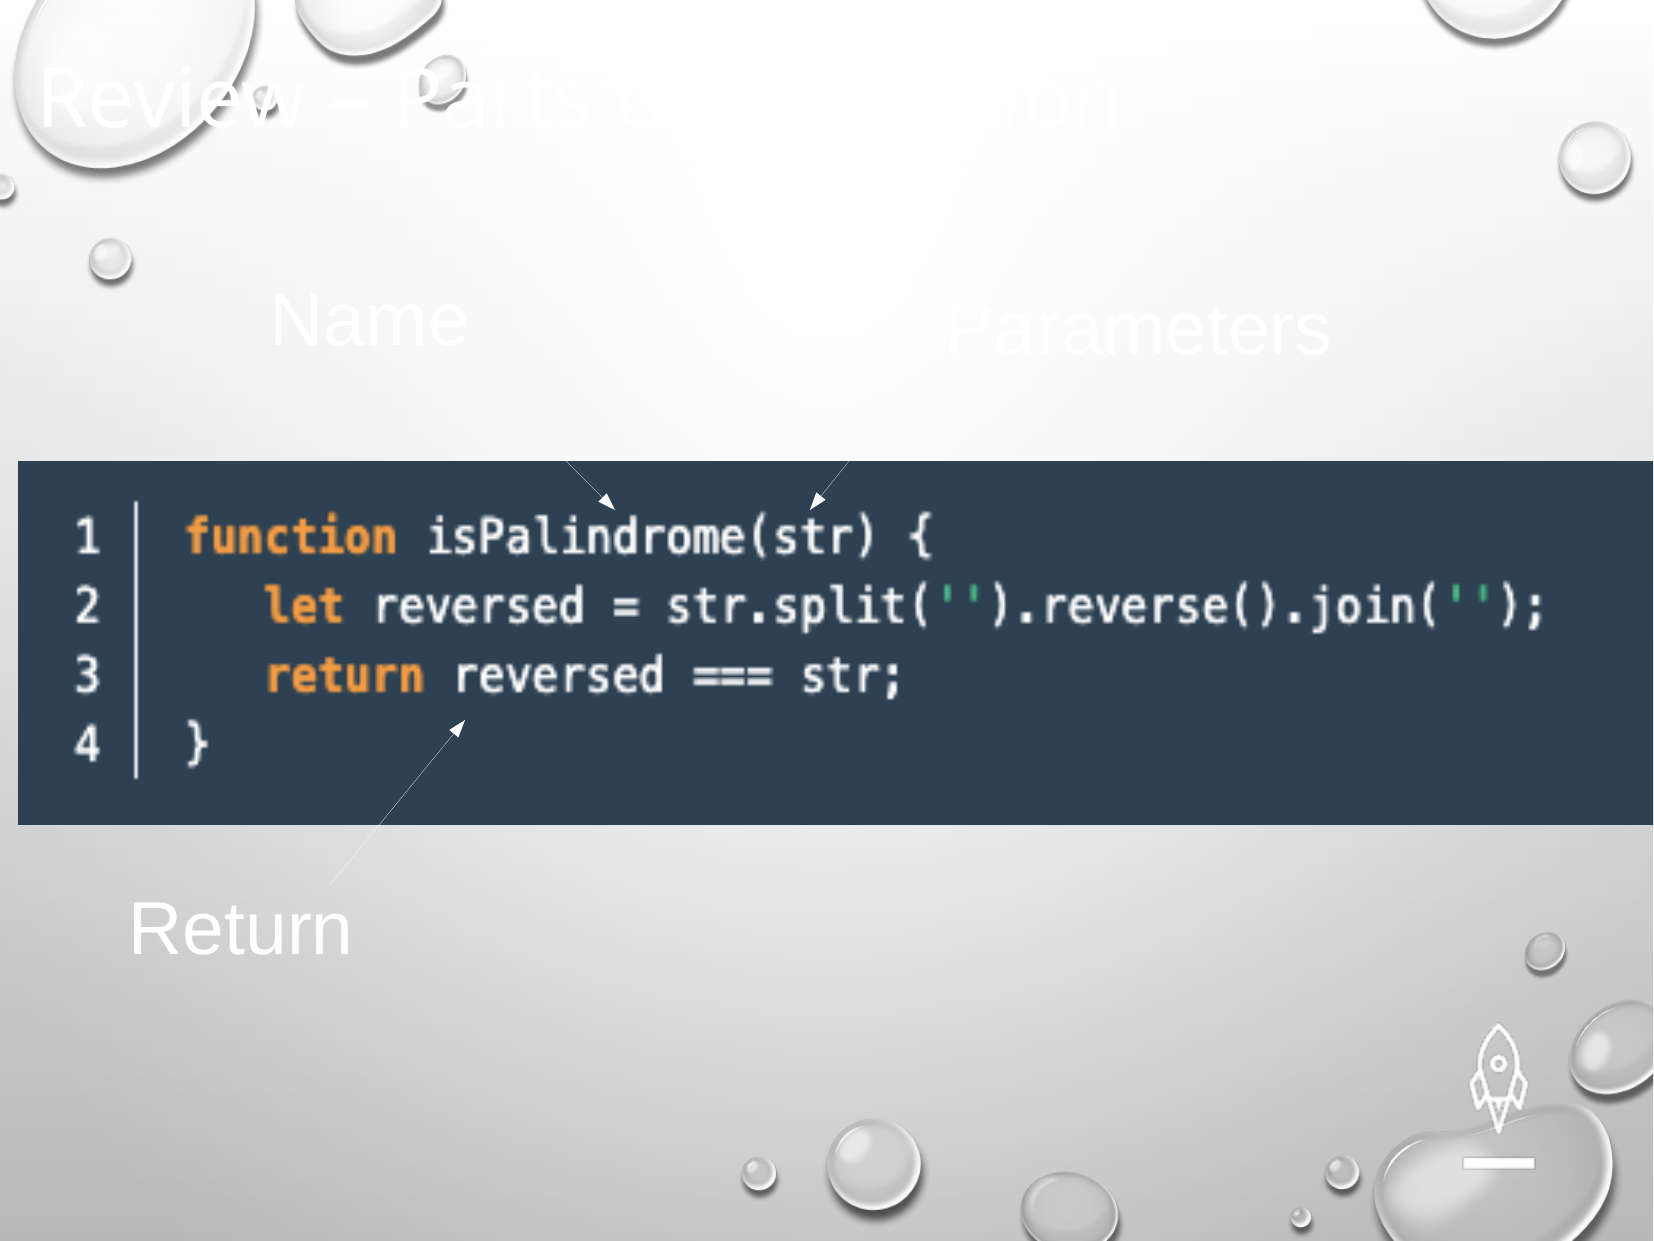

Review – Parts of a Function
Name
Parameters
Return